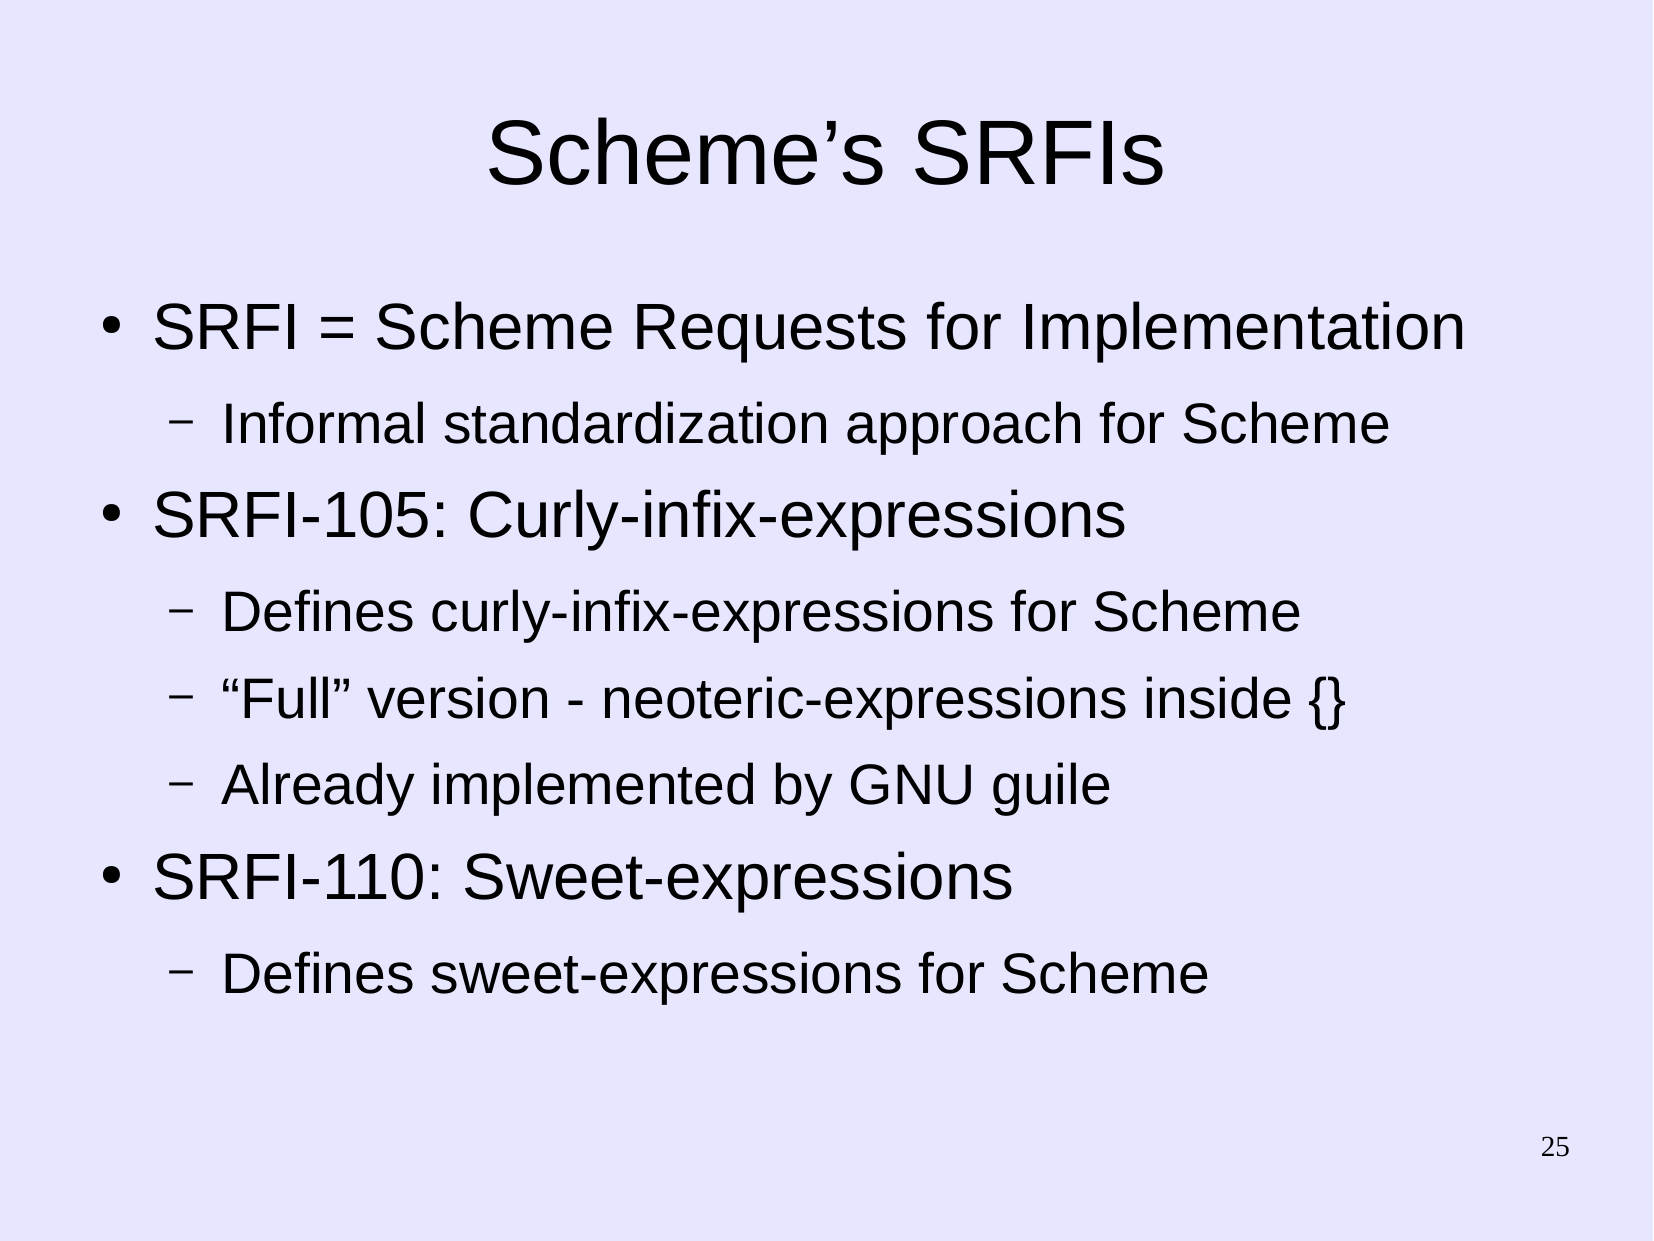

# Scheme’s SRFIs
SRFI = Scheme Requests for Implementation
Informal standardization approach for Scheme
SRFI-105: Curly-infix-expressions
Defines curly-infix-expressions for Scheme
“Full” version - neoteric-expressions inside {}
Already implemented by GNU guile
SRFI-110: Sweet-expressions
Defines sweet-expressions for Scheme
25